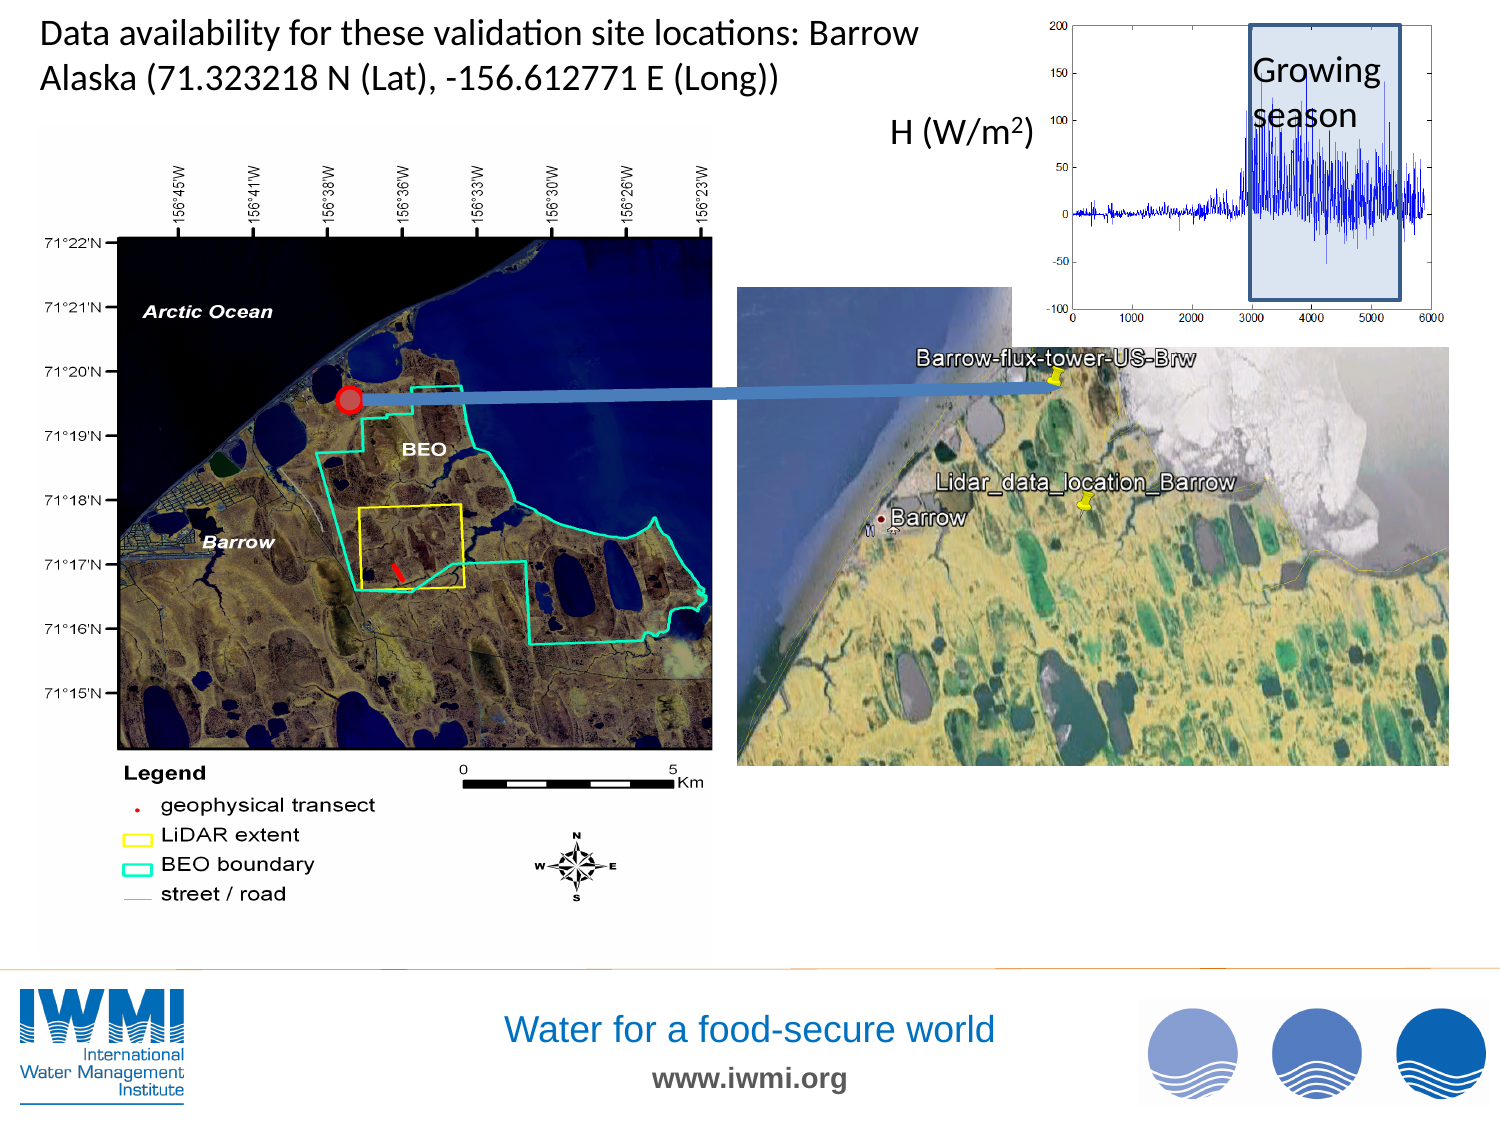

Data availability for these validation site locations: Barrow Alaska (71.323218 N (Lat), -156.612771 E (Long))
Growing
season
H (W/m2)